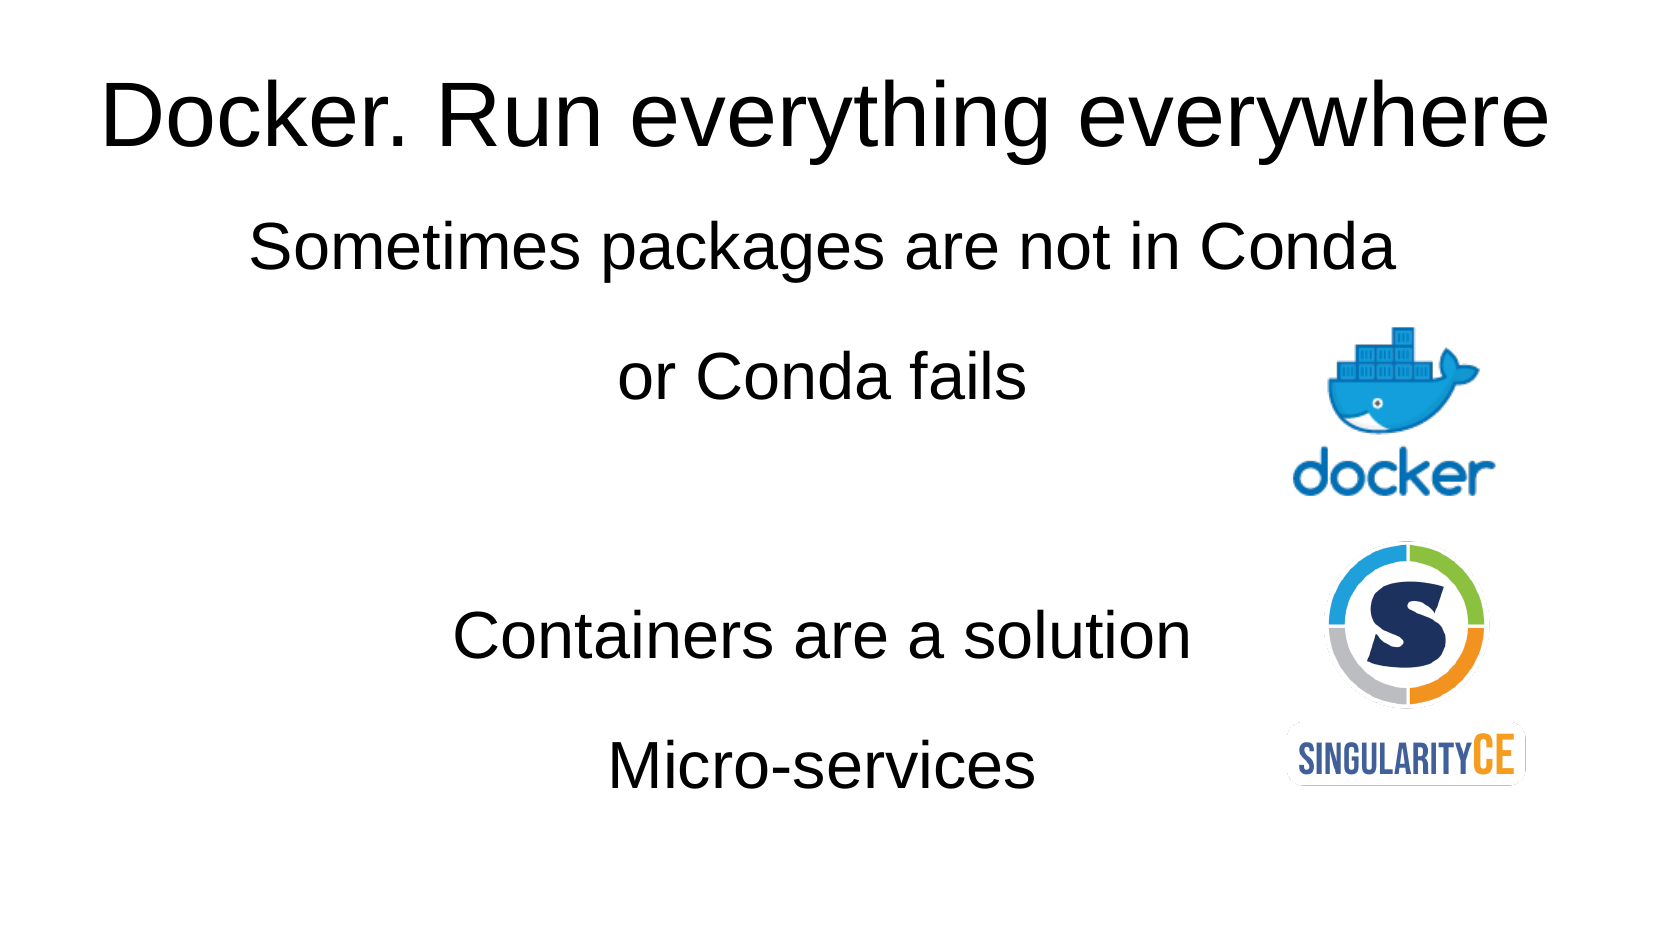

# Docker. Run everything everywhere
Sometimes packages are not in Conda
or Conda fails
Containers are a solution
Micro-services